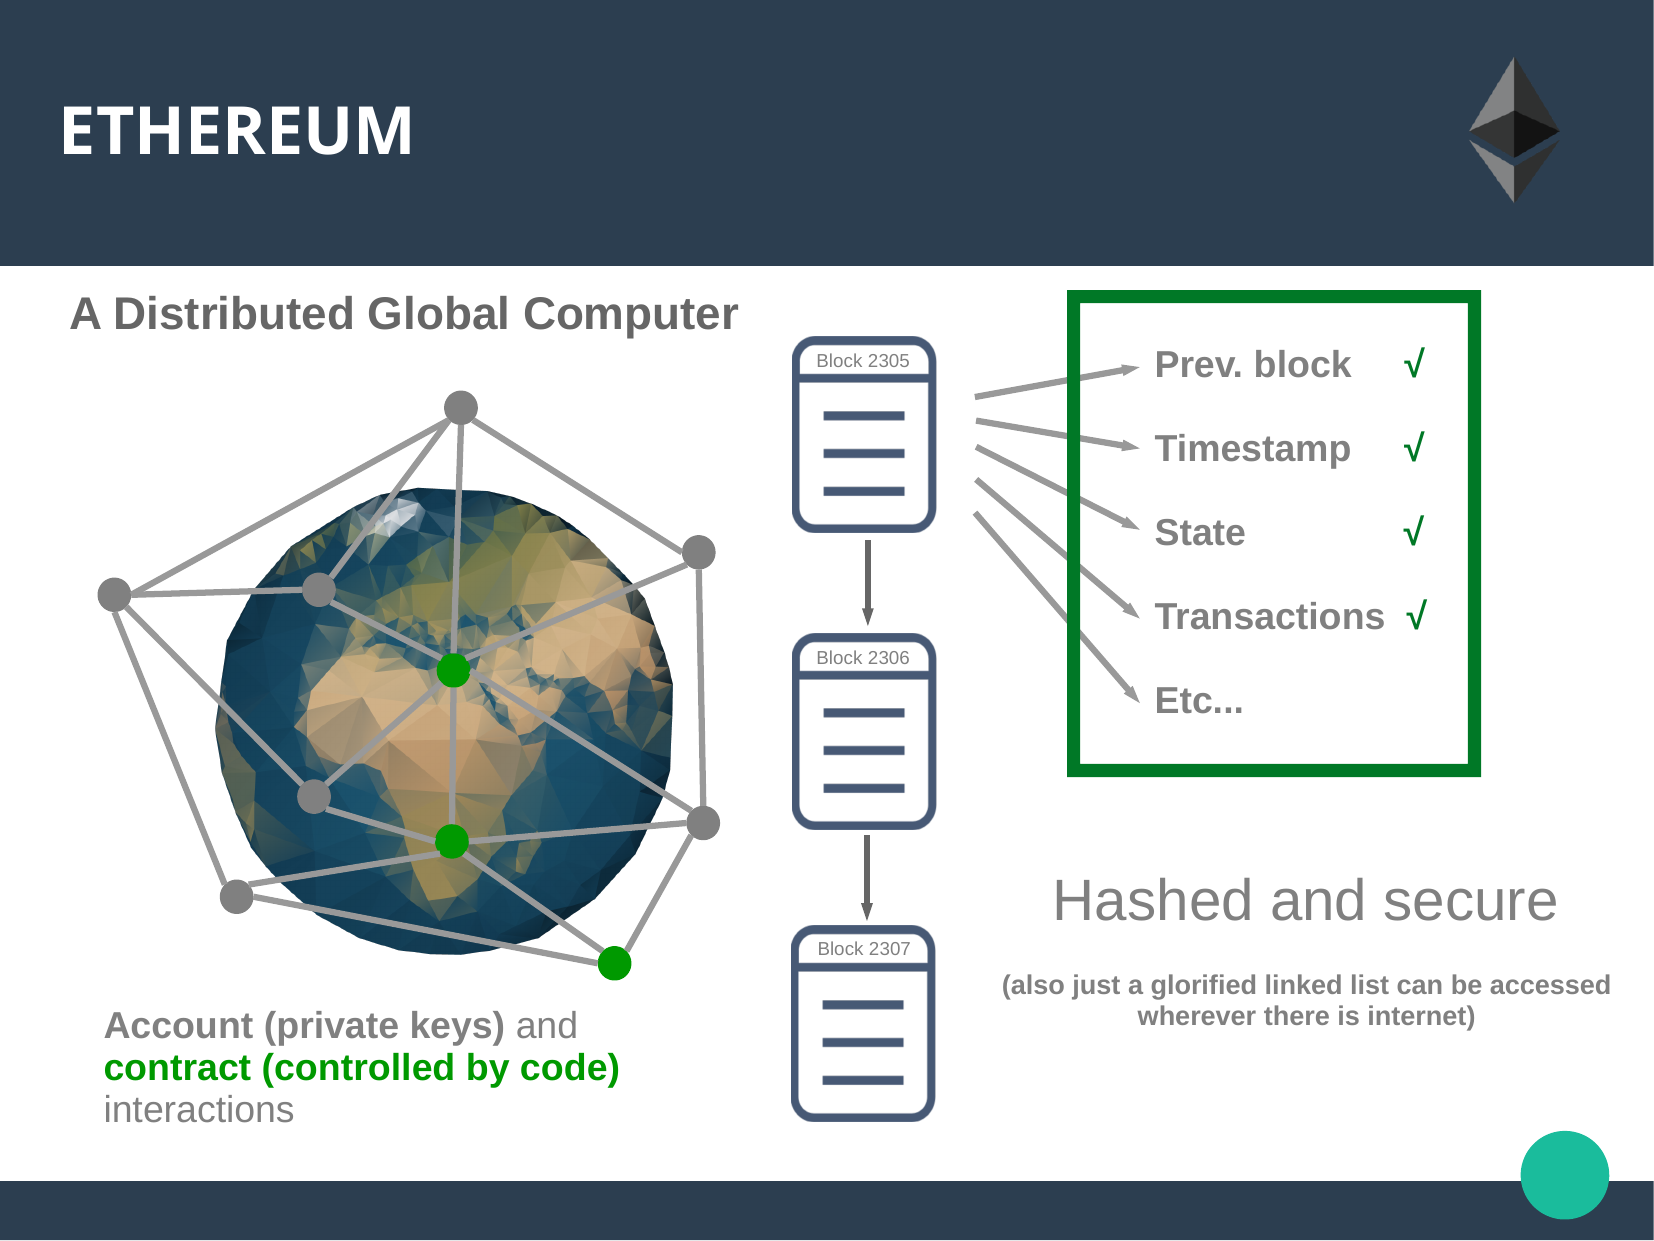

# ETHEREUM
A Distributed Global Computer
Prev. block √
Timestamp √
State √
Transactions √
Etc...
Block 2305
Block 2306
Hashed and secure
(also just a glorified linked list can be accessed wherever there is internet)
Block 2307
Account (private keys) and contract (controlled by code) interactions